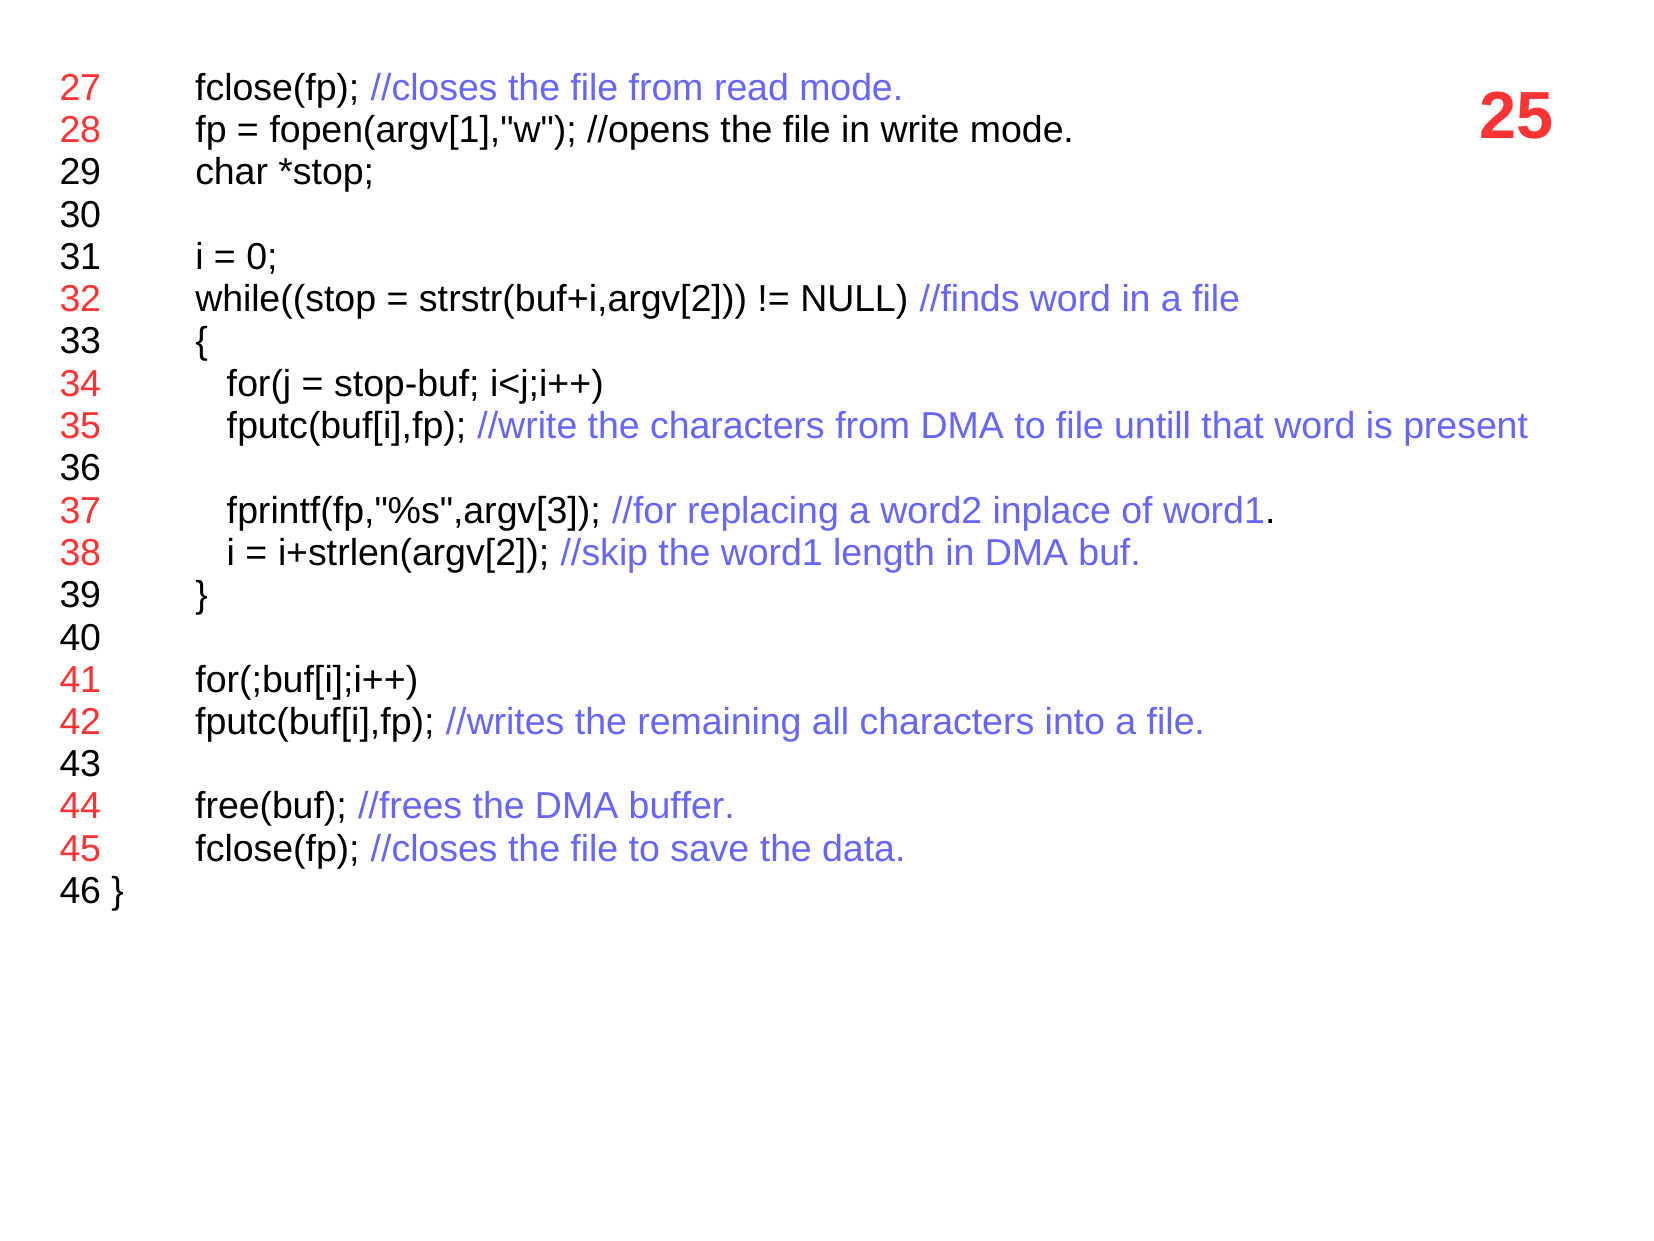

27 fclose(fp); //closes the file from read mode.
 28 fp = fopen(argv[1],"w"); //opens the file in write mode.
 29 char *stop;
 30
 31 i = 0;
 32 while((stop = strstr(buf+i,argv[2])) != NULL) //finds word in a file
 33 {
 34 for(j = stop-buf; i<j;i++)
 35 fputc(buf[i],fp); //write the characters from DMA to file untill that word is present
 36
 37 fprintf(fp,"%s",argv[3]); //for replacing a word2 inplace of word1.
 38 i = i+strlen(argv[2]); //skip the word1 length in DMA buf.
 39 }
 40
 41 for(;buf[i];i++)
 42 fputc(buf[i],fp); //writes the remaining all characters into a file.
 43
 44 free(buf); //frees the DMA buffer.
 45 fclose(fp); //closes the file to save the data.
 46 }
25